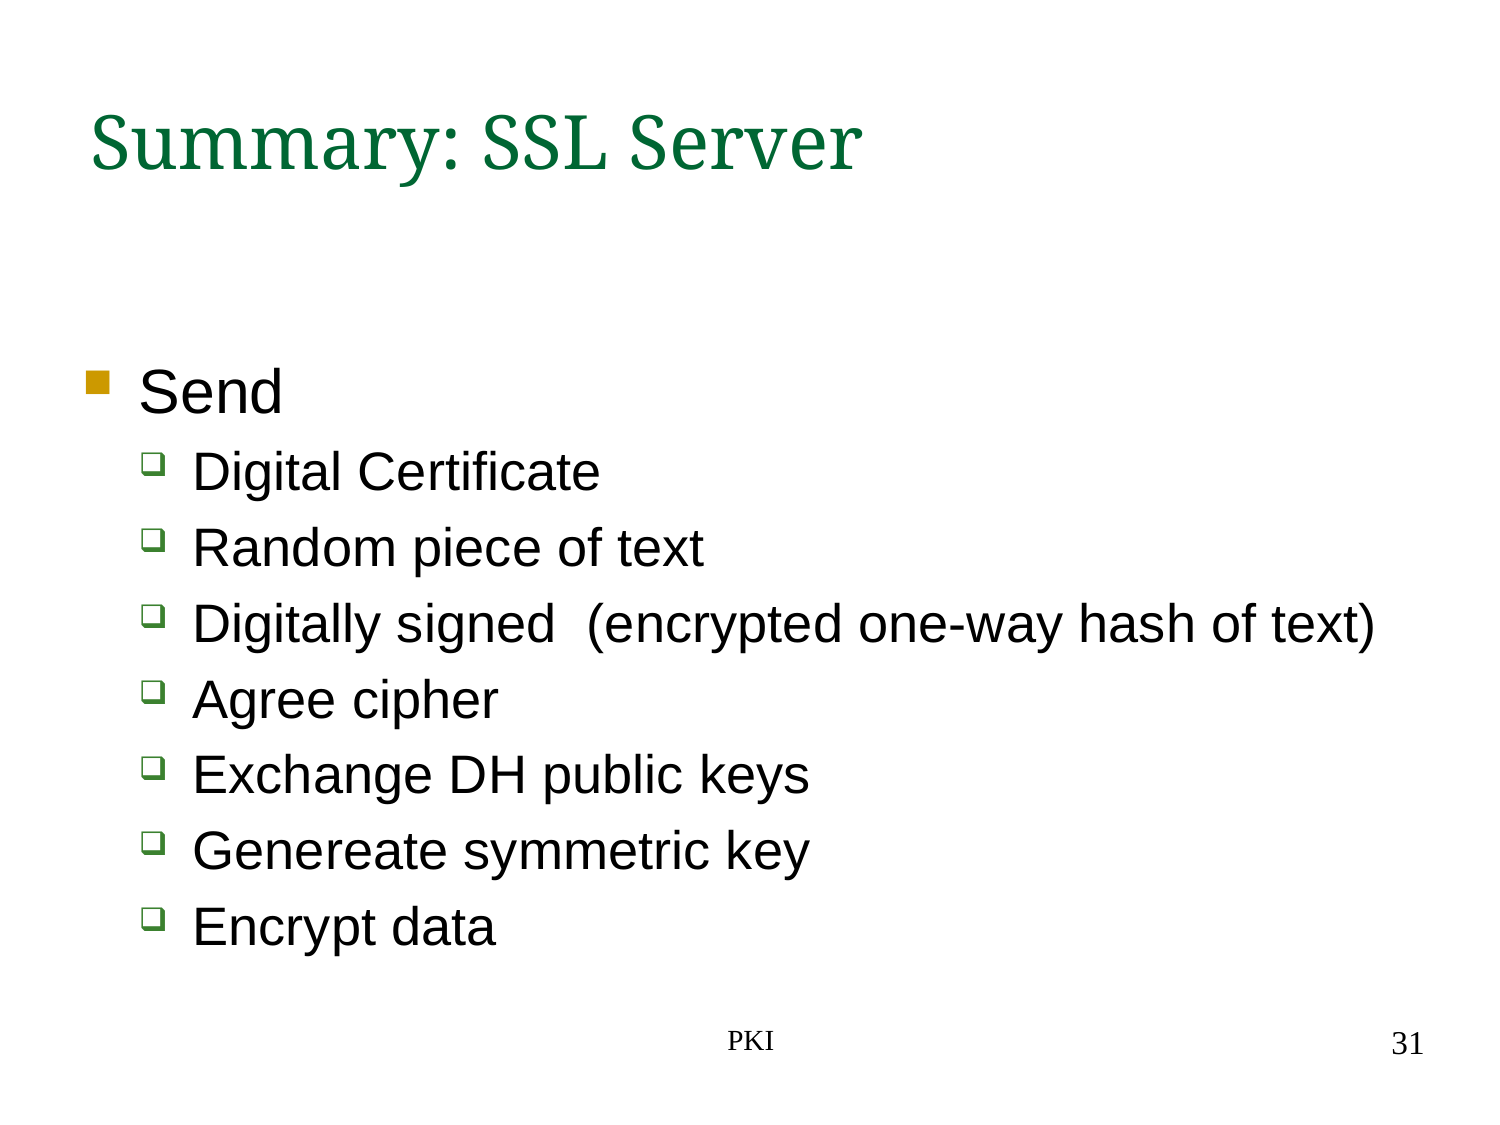

# Summary: SSL Server
Send
Digital Certificate
Random piece of text
Digitally signed (encrypted one-way hash of text)
Agree cipher
Exchange DH public keys
Genereate symmetric key
Encrypt data
PKI
31